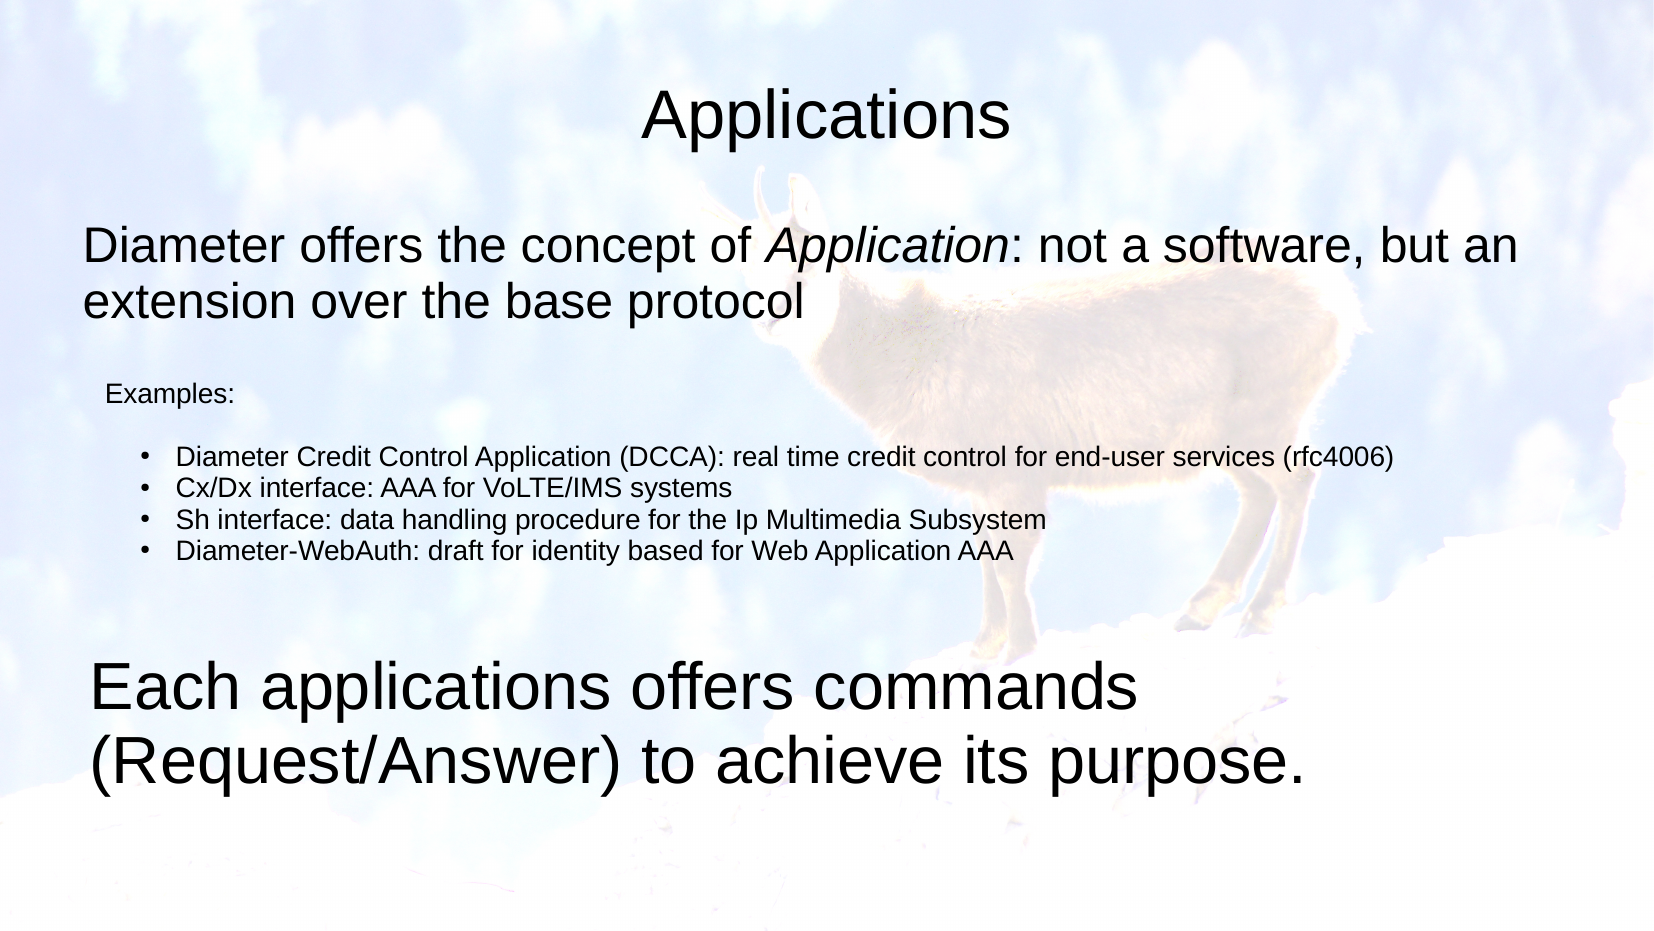

# Applications
Diameter offers the concept of Application: not a software, but an extension over the base protocol
Examples:
Diameter Credit Control Application (DCCA): real time credit control for end-user services (rfc4006)
Cx/Dx interface: AAA for VoLTE/IMS systems
Sh interface: data handling procedure for the Ip Multimedia Subsystem
Diameter-WebAuth: draft for identity based for Web Application AAA
Each applications offers commands (Request/Answer) to achieve its purpose.